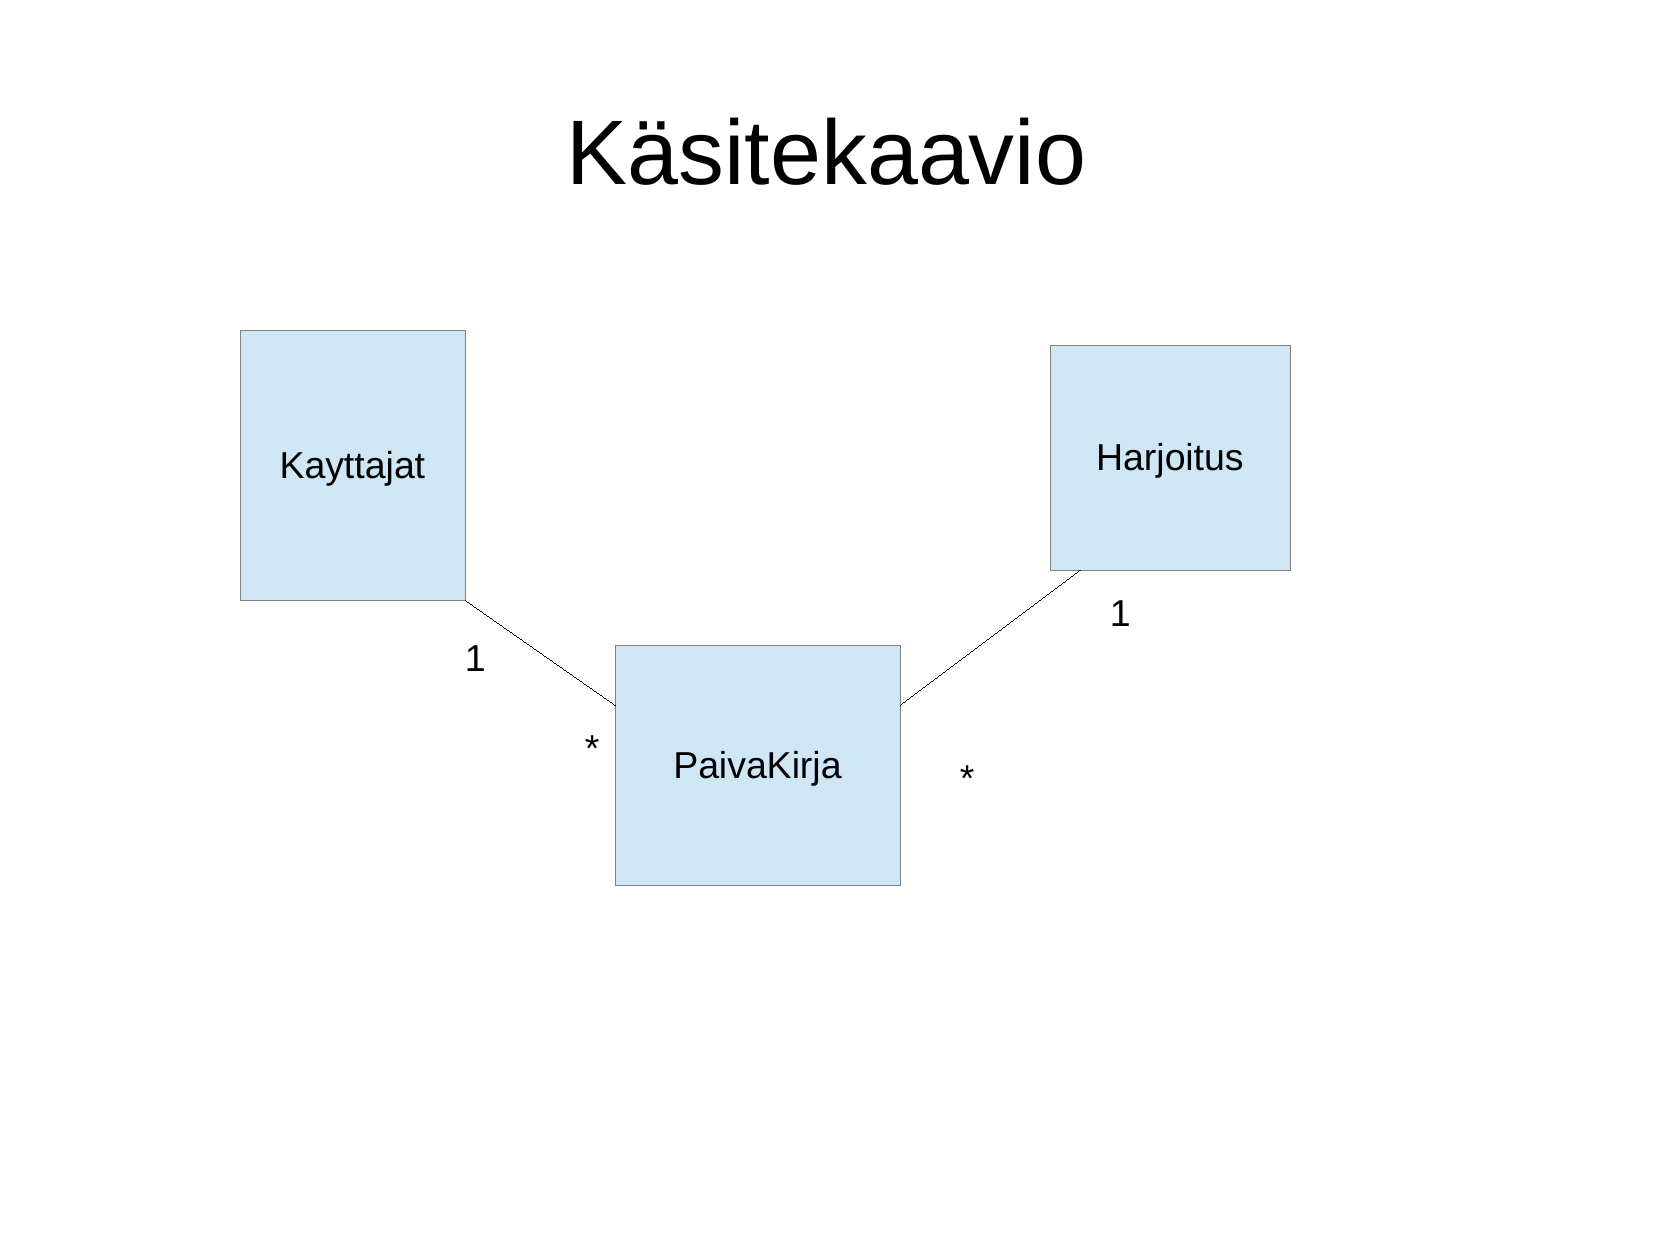

# Käsitekaavio
Kayttajat
Harjoitus
1
1
PaivaKirja
*
*